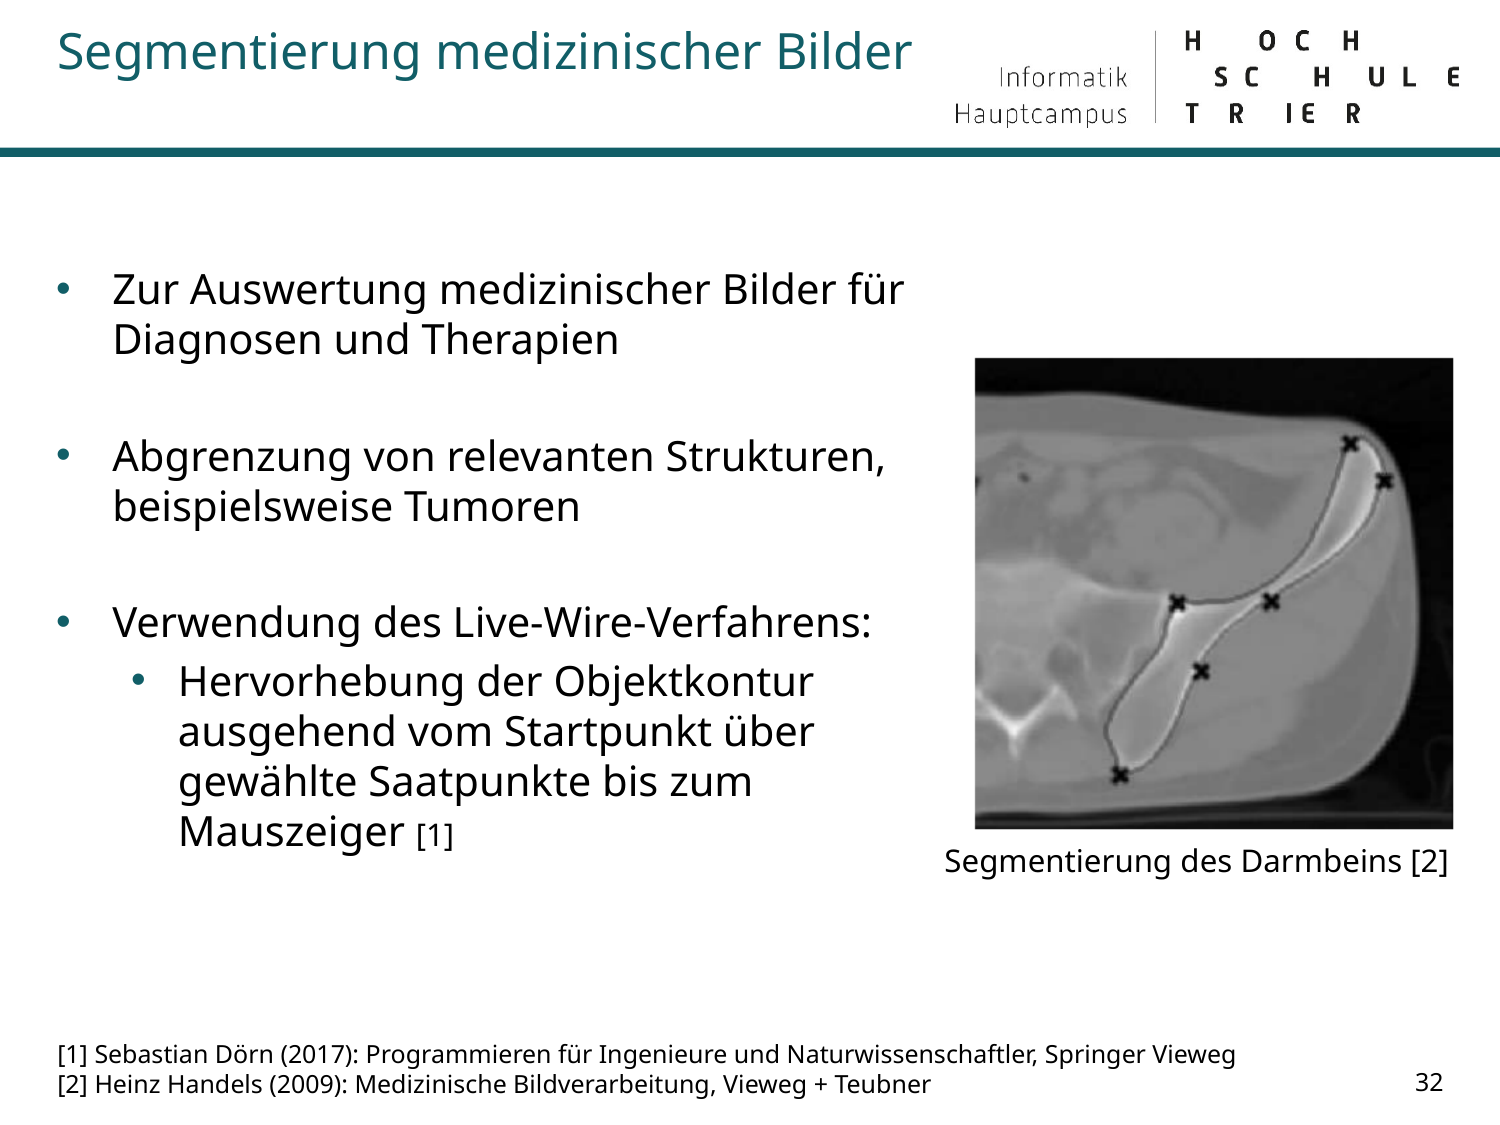

Segmentierung medizinischer Bilder
# Zur Auswertung medizinischer Bilder für Diagnosen und Therapien
Abgrenzung von relevanten Strukturen, beispielsweise Tumoren
Verwendung des Live-Wire-Verfahrens:
Hervorhebung der Objektkontur ausgehend vom Startpunkt über gewählte Saatpunkte bis zum Mauszeiger [1]
Segmentierung des Darmbeins [2]
[1] Sebastian Dörn (2017): Programmieren für Ingenieure und Naturwissenschaftler, Springer Vieweg
[2] Heinz Handels (2009): Medizinische Bildverarbeitung, Vieweg + Teubner